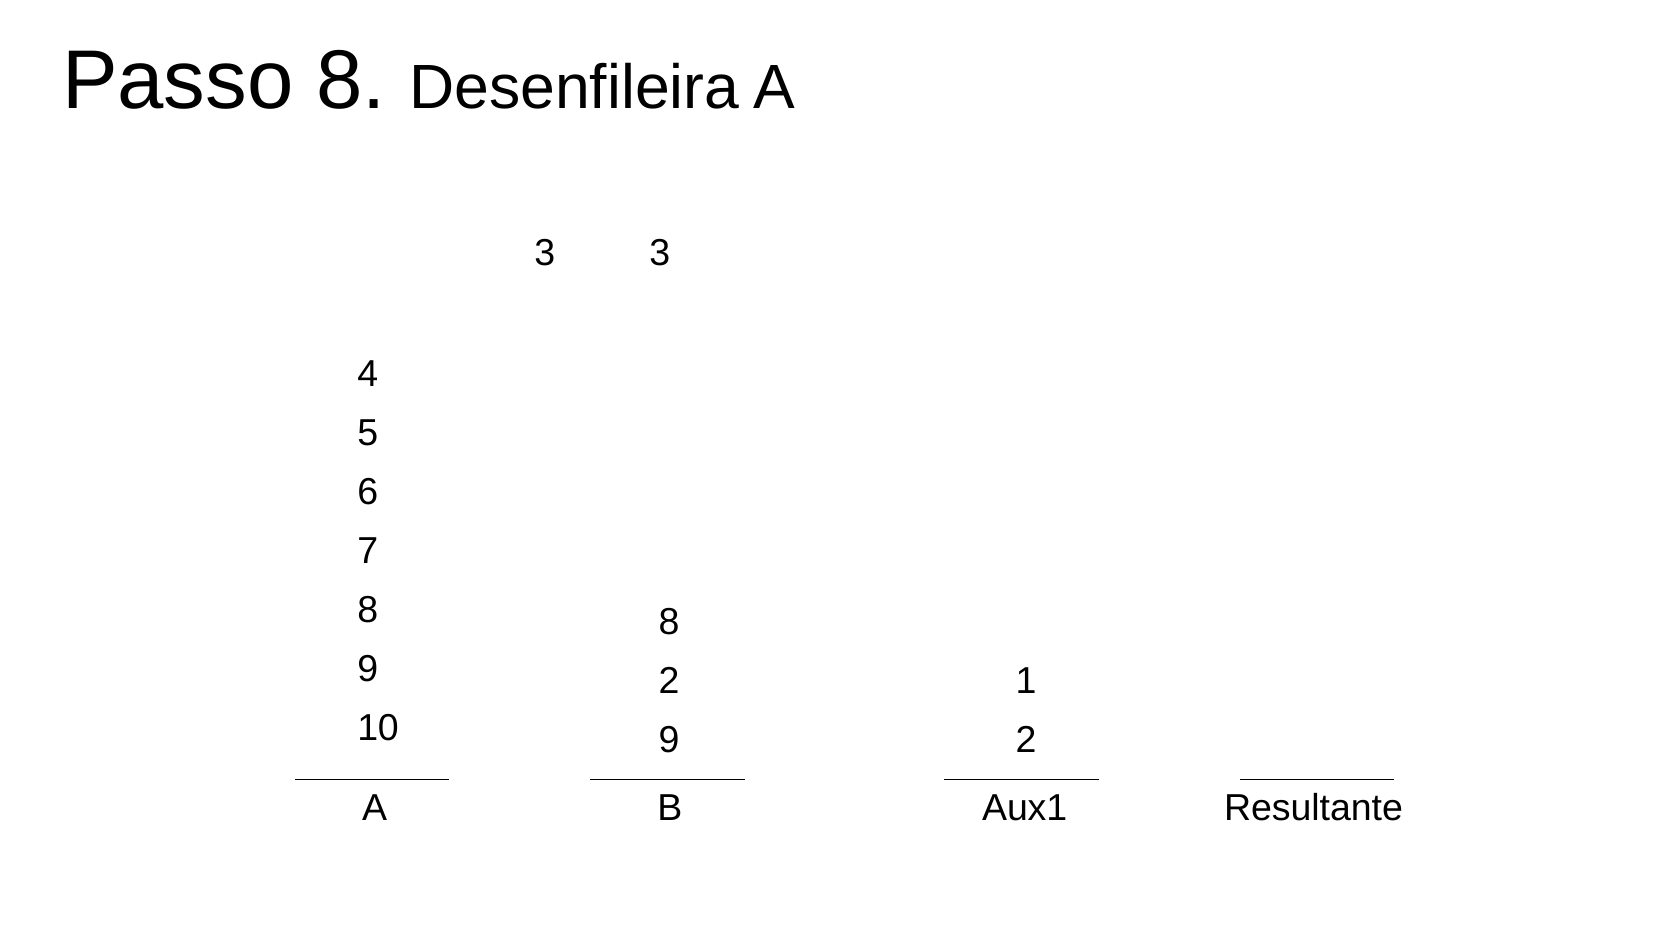

Passo 8. Desenfileira A
3
3
4
5
6
7
8
8
9
2
1
10
9
2
A
B
Aux1
Resultante